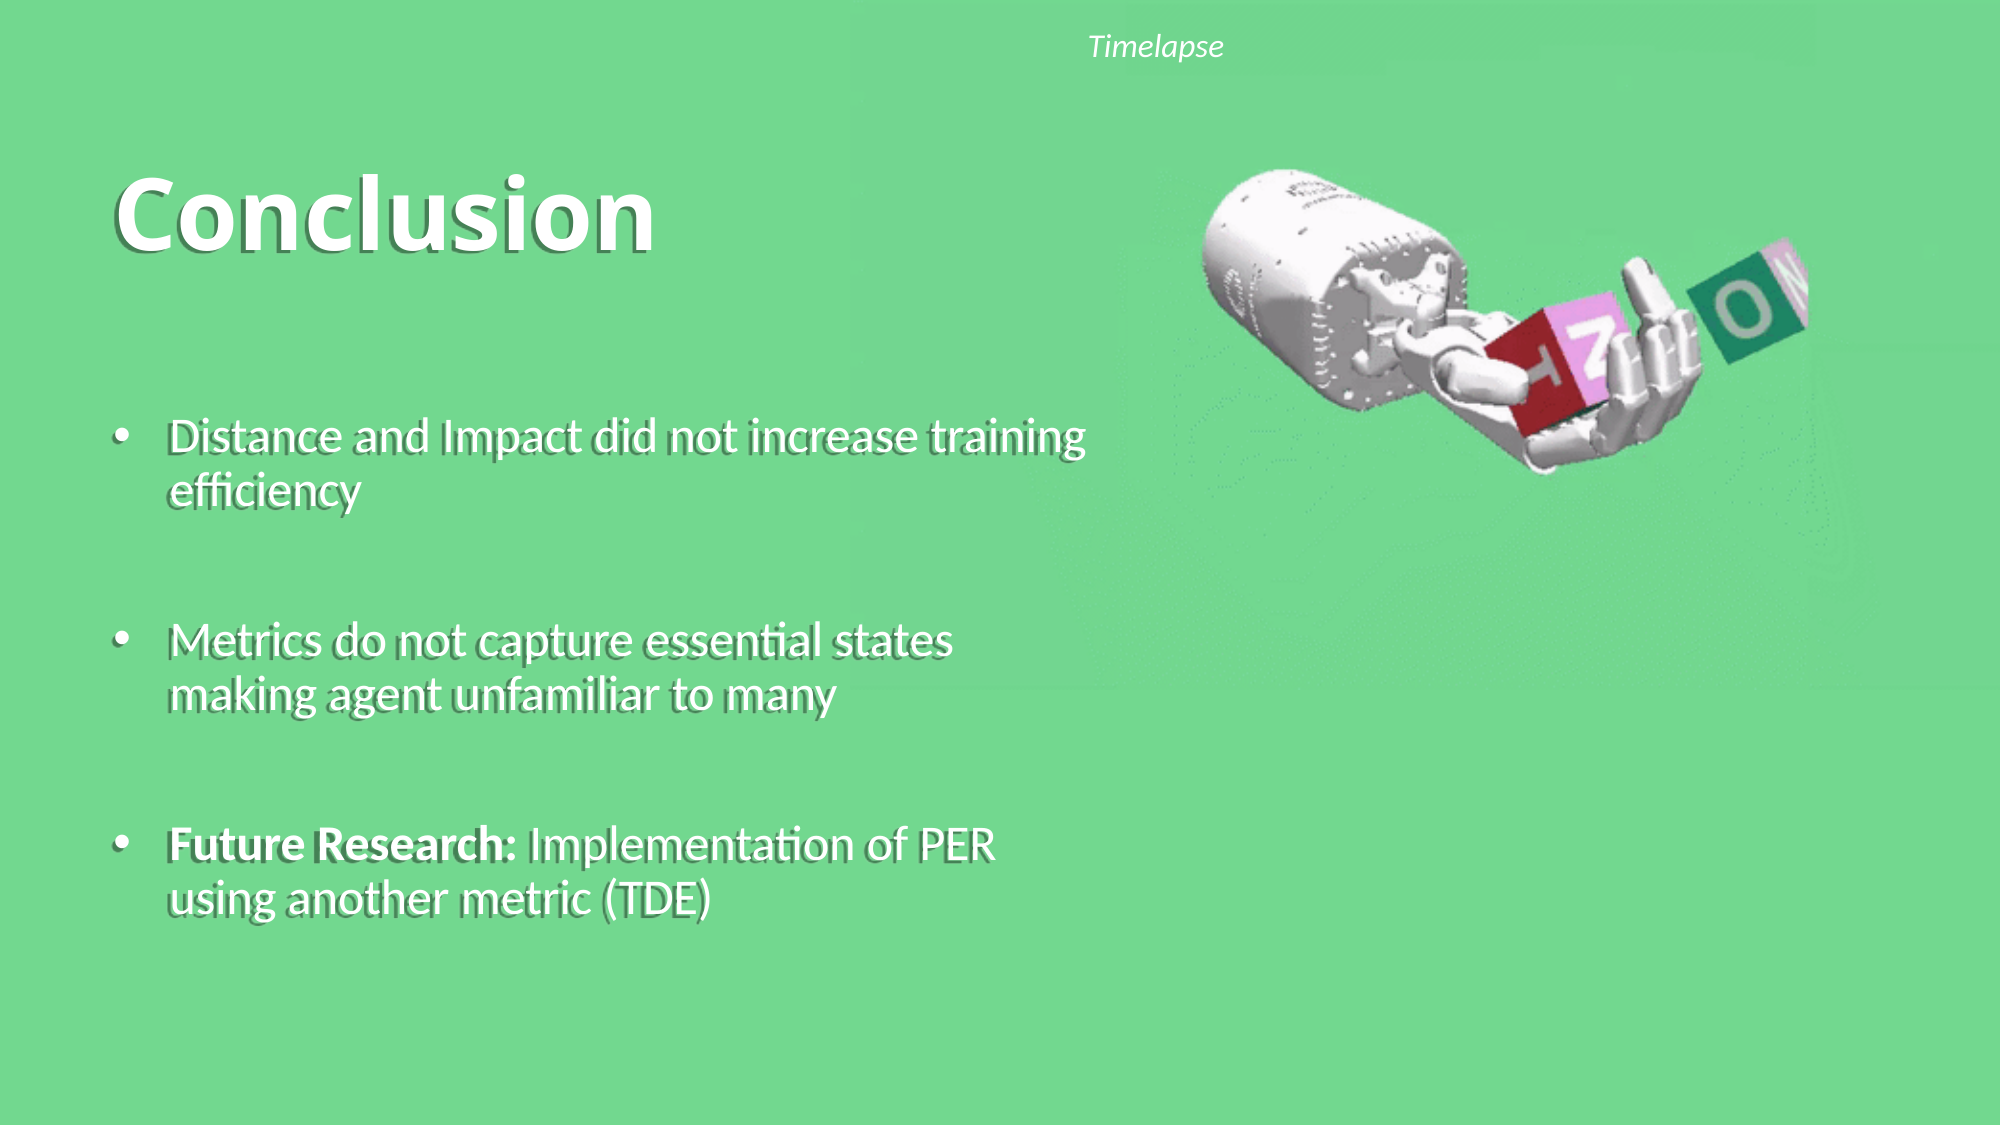

Timelapse
Conclusion
Distance and Impact did not increase training efficiency
Metrics do not capture essential states making agent unfamiliar to many
Future Research: Implementation of PER using another metric (TDE)